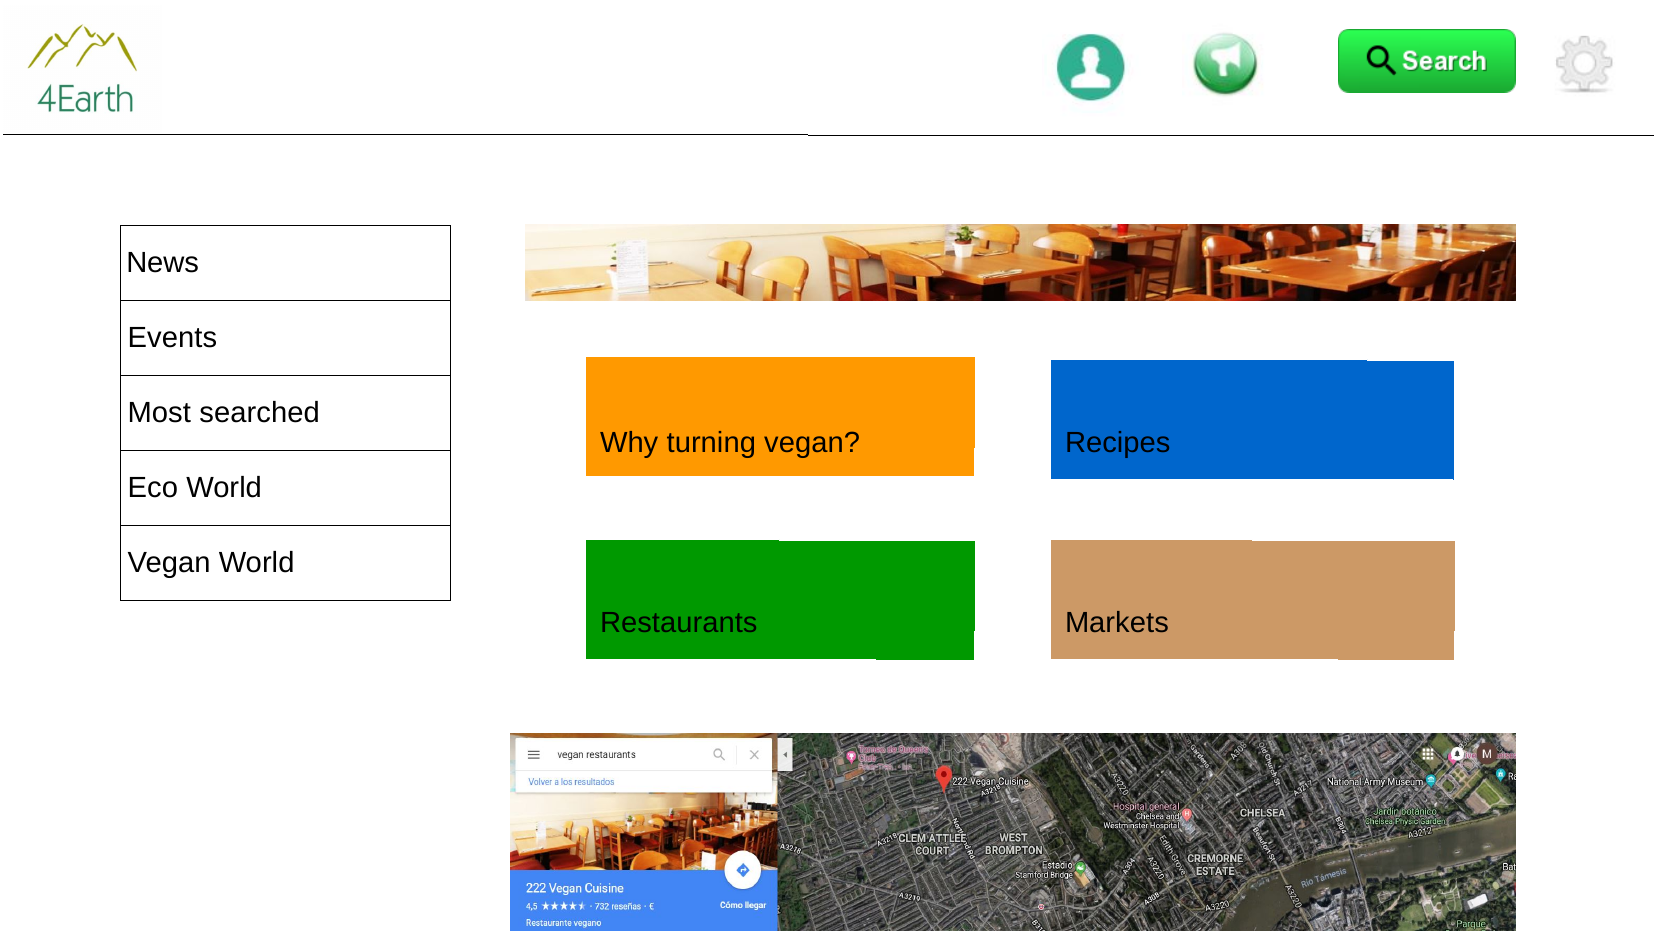

# News
Events
Most searched
Why turning vegan?
Recipes
Eco World
Vegan World
Restaurants
Markets
“It is said that “King’s road” is the most dangerous hiking in south of Europe (Spain)”
“In 2050 there will be more plastic than fish in the oceans”